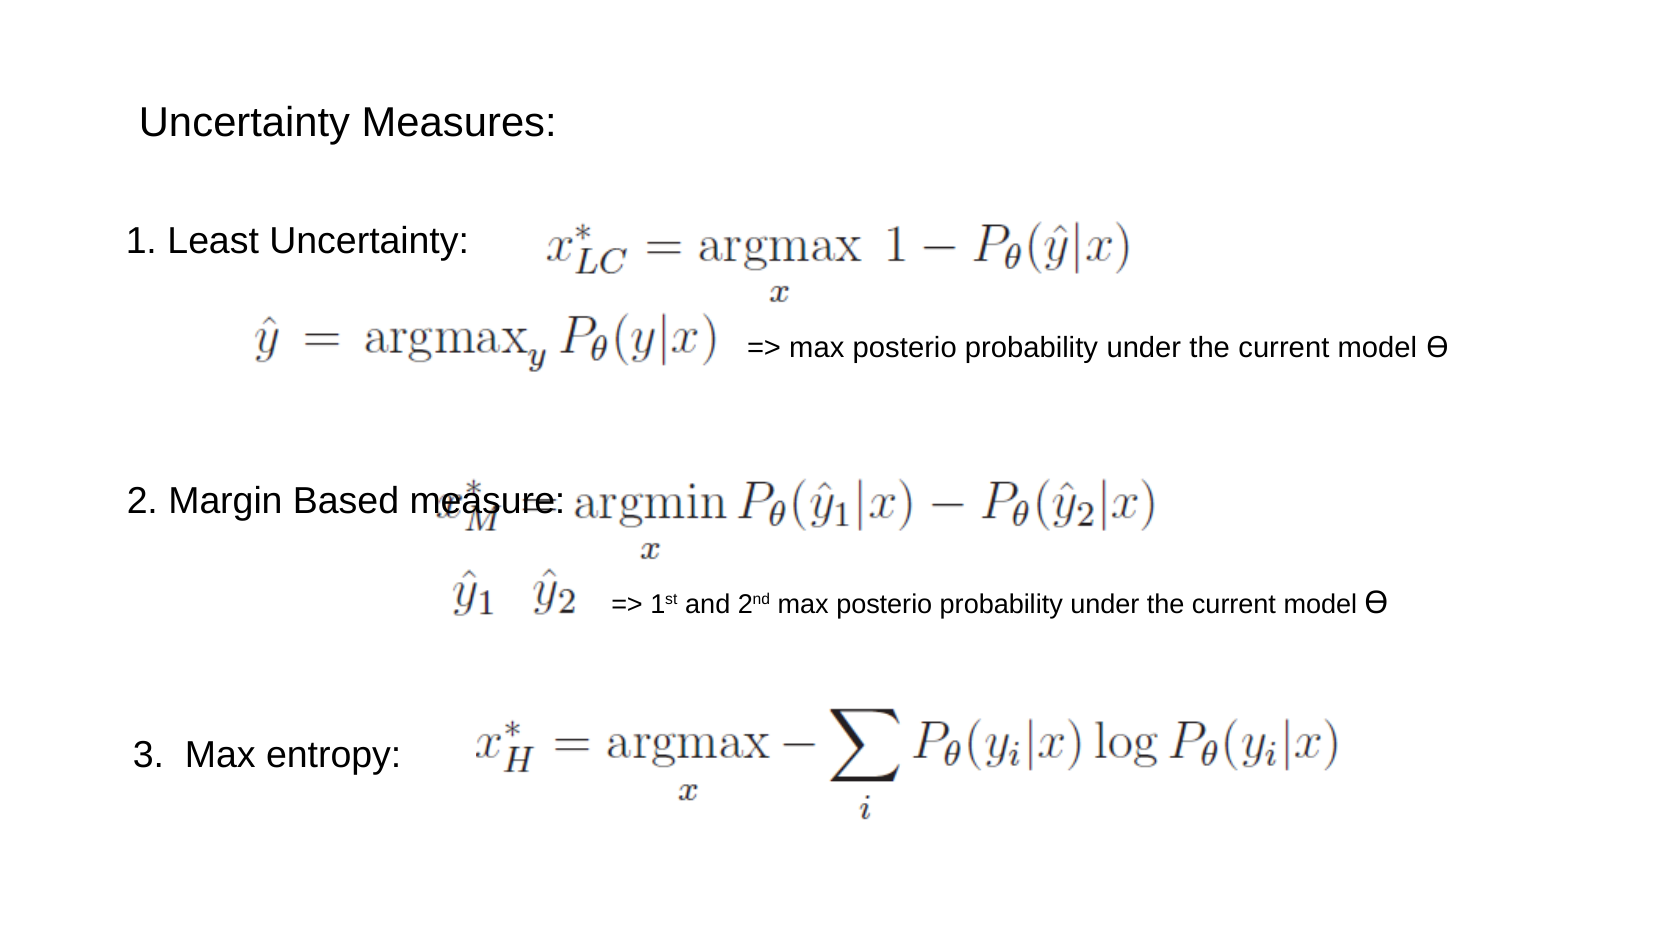

Uncertainty Measures:
1. Least Uncertainty:
=> max posterio probability under the current model Ө
2.
Margin Based measure:
=> 1st and 2nd max posterio probability under the current model Ө
3. Max entropy:
13